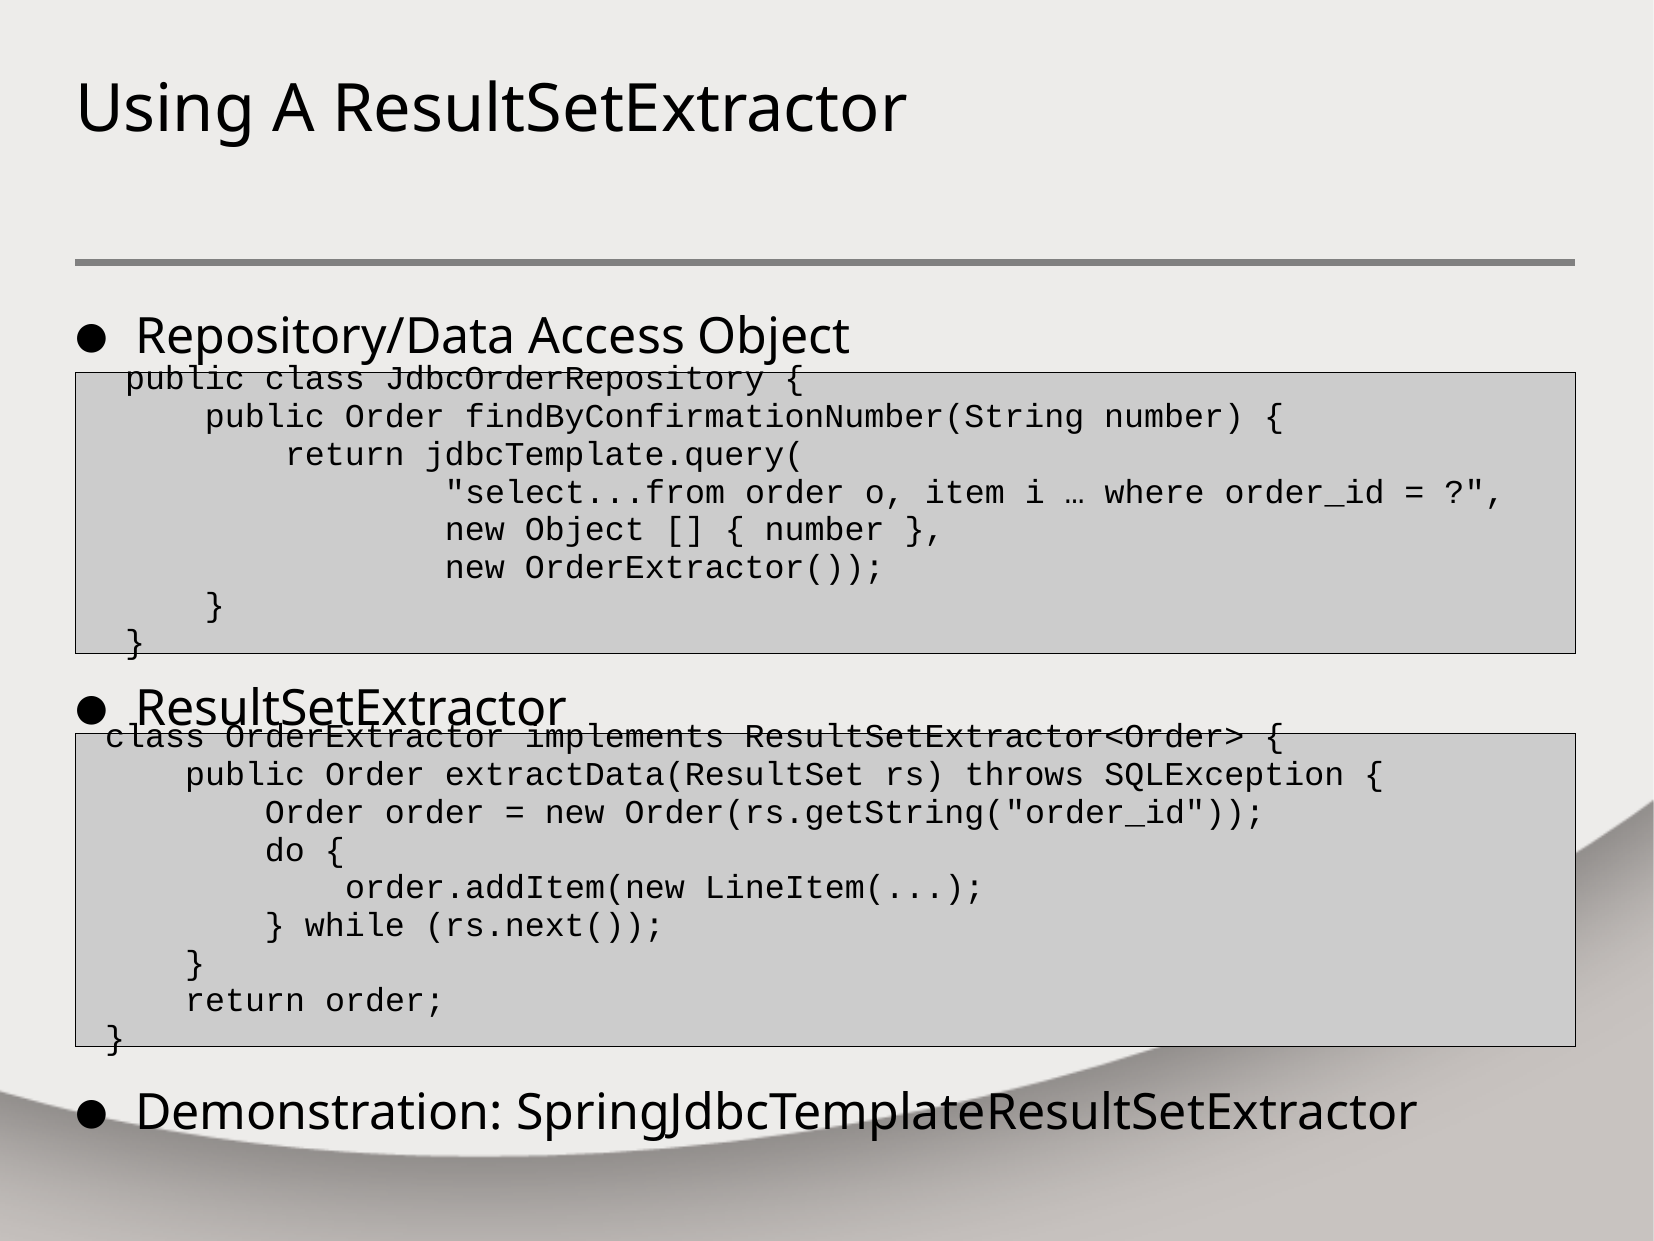

# Using A ResultSetExtractor
Repository/Data Access Object
ResultSetExtractor
Demonstration: SpringJdbcTemplateResultSetExtractor
public class JdbcOrderRepository {
 public Order findByConfirmationNumber(String number) {
 return jdbcTemplate.query(
 "select...from order o, item i … where order_id = ?",
 new Object [] { number },
 new OrderExtractor());
 }
}
class OrderExtractor implements ResultSetExtractor<Order> {
 public Order extractData(ResultSet rs) throws SQLException {
 Order order = new Order(rs.getString("order_id"));
 do {
 order.addItem(new LineItem(...);
 } while (rs.next());
 }
 return order;
}